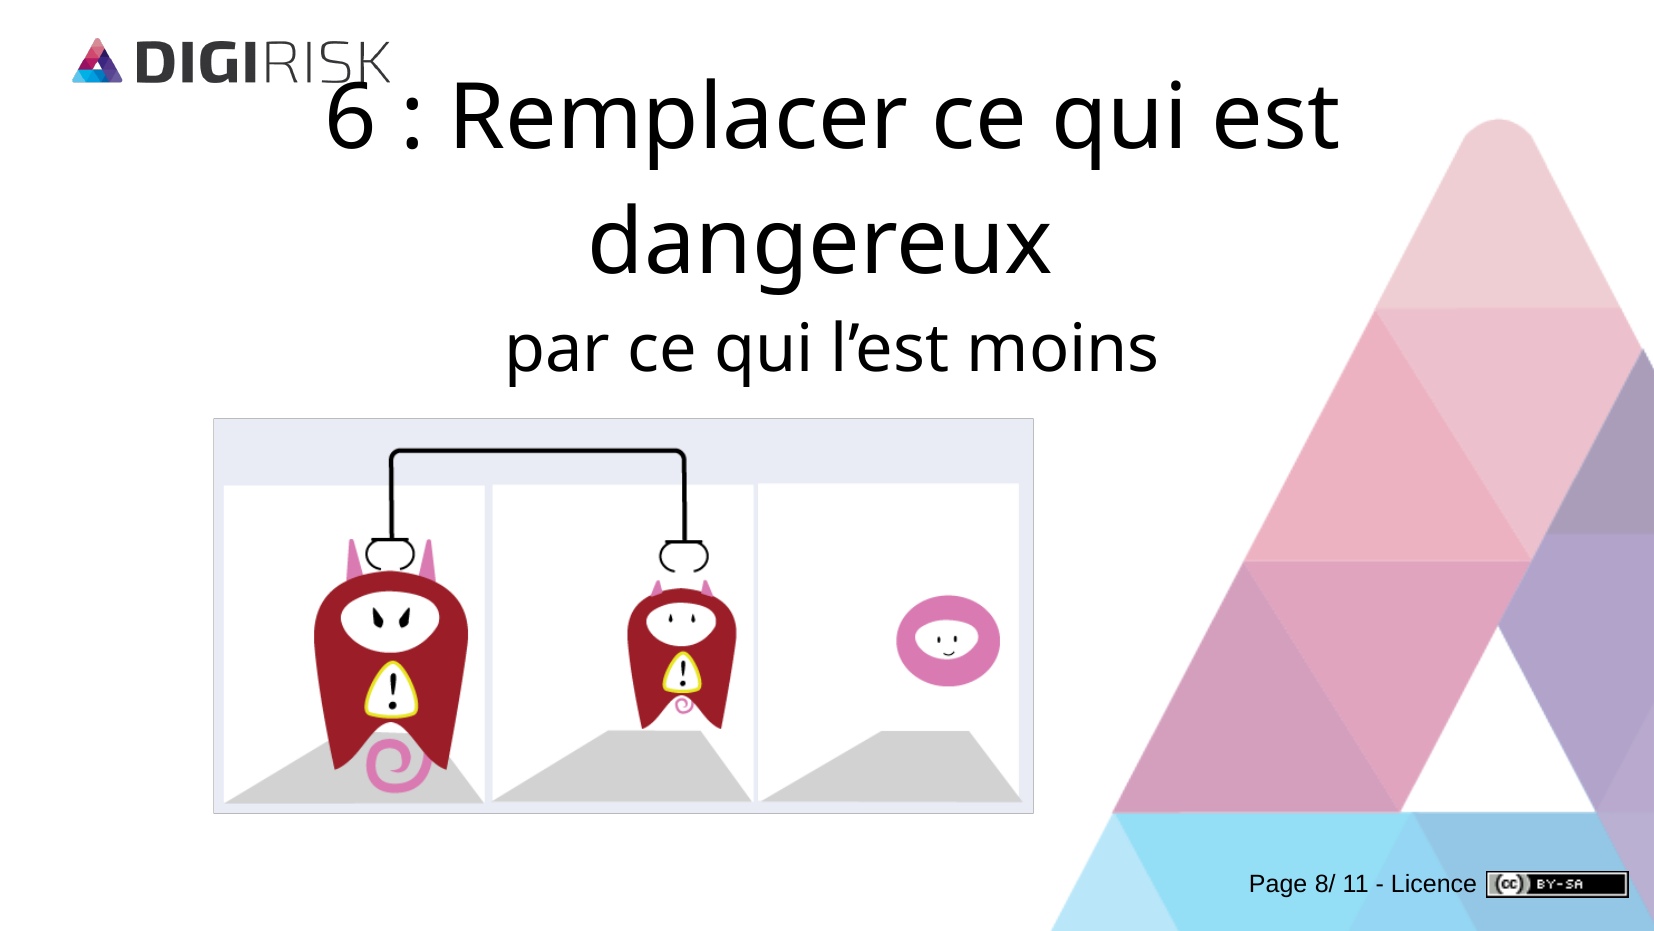

# 6 : Remplacer ce qui est dangereux par ce qui l’est moins